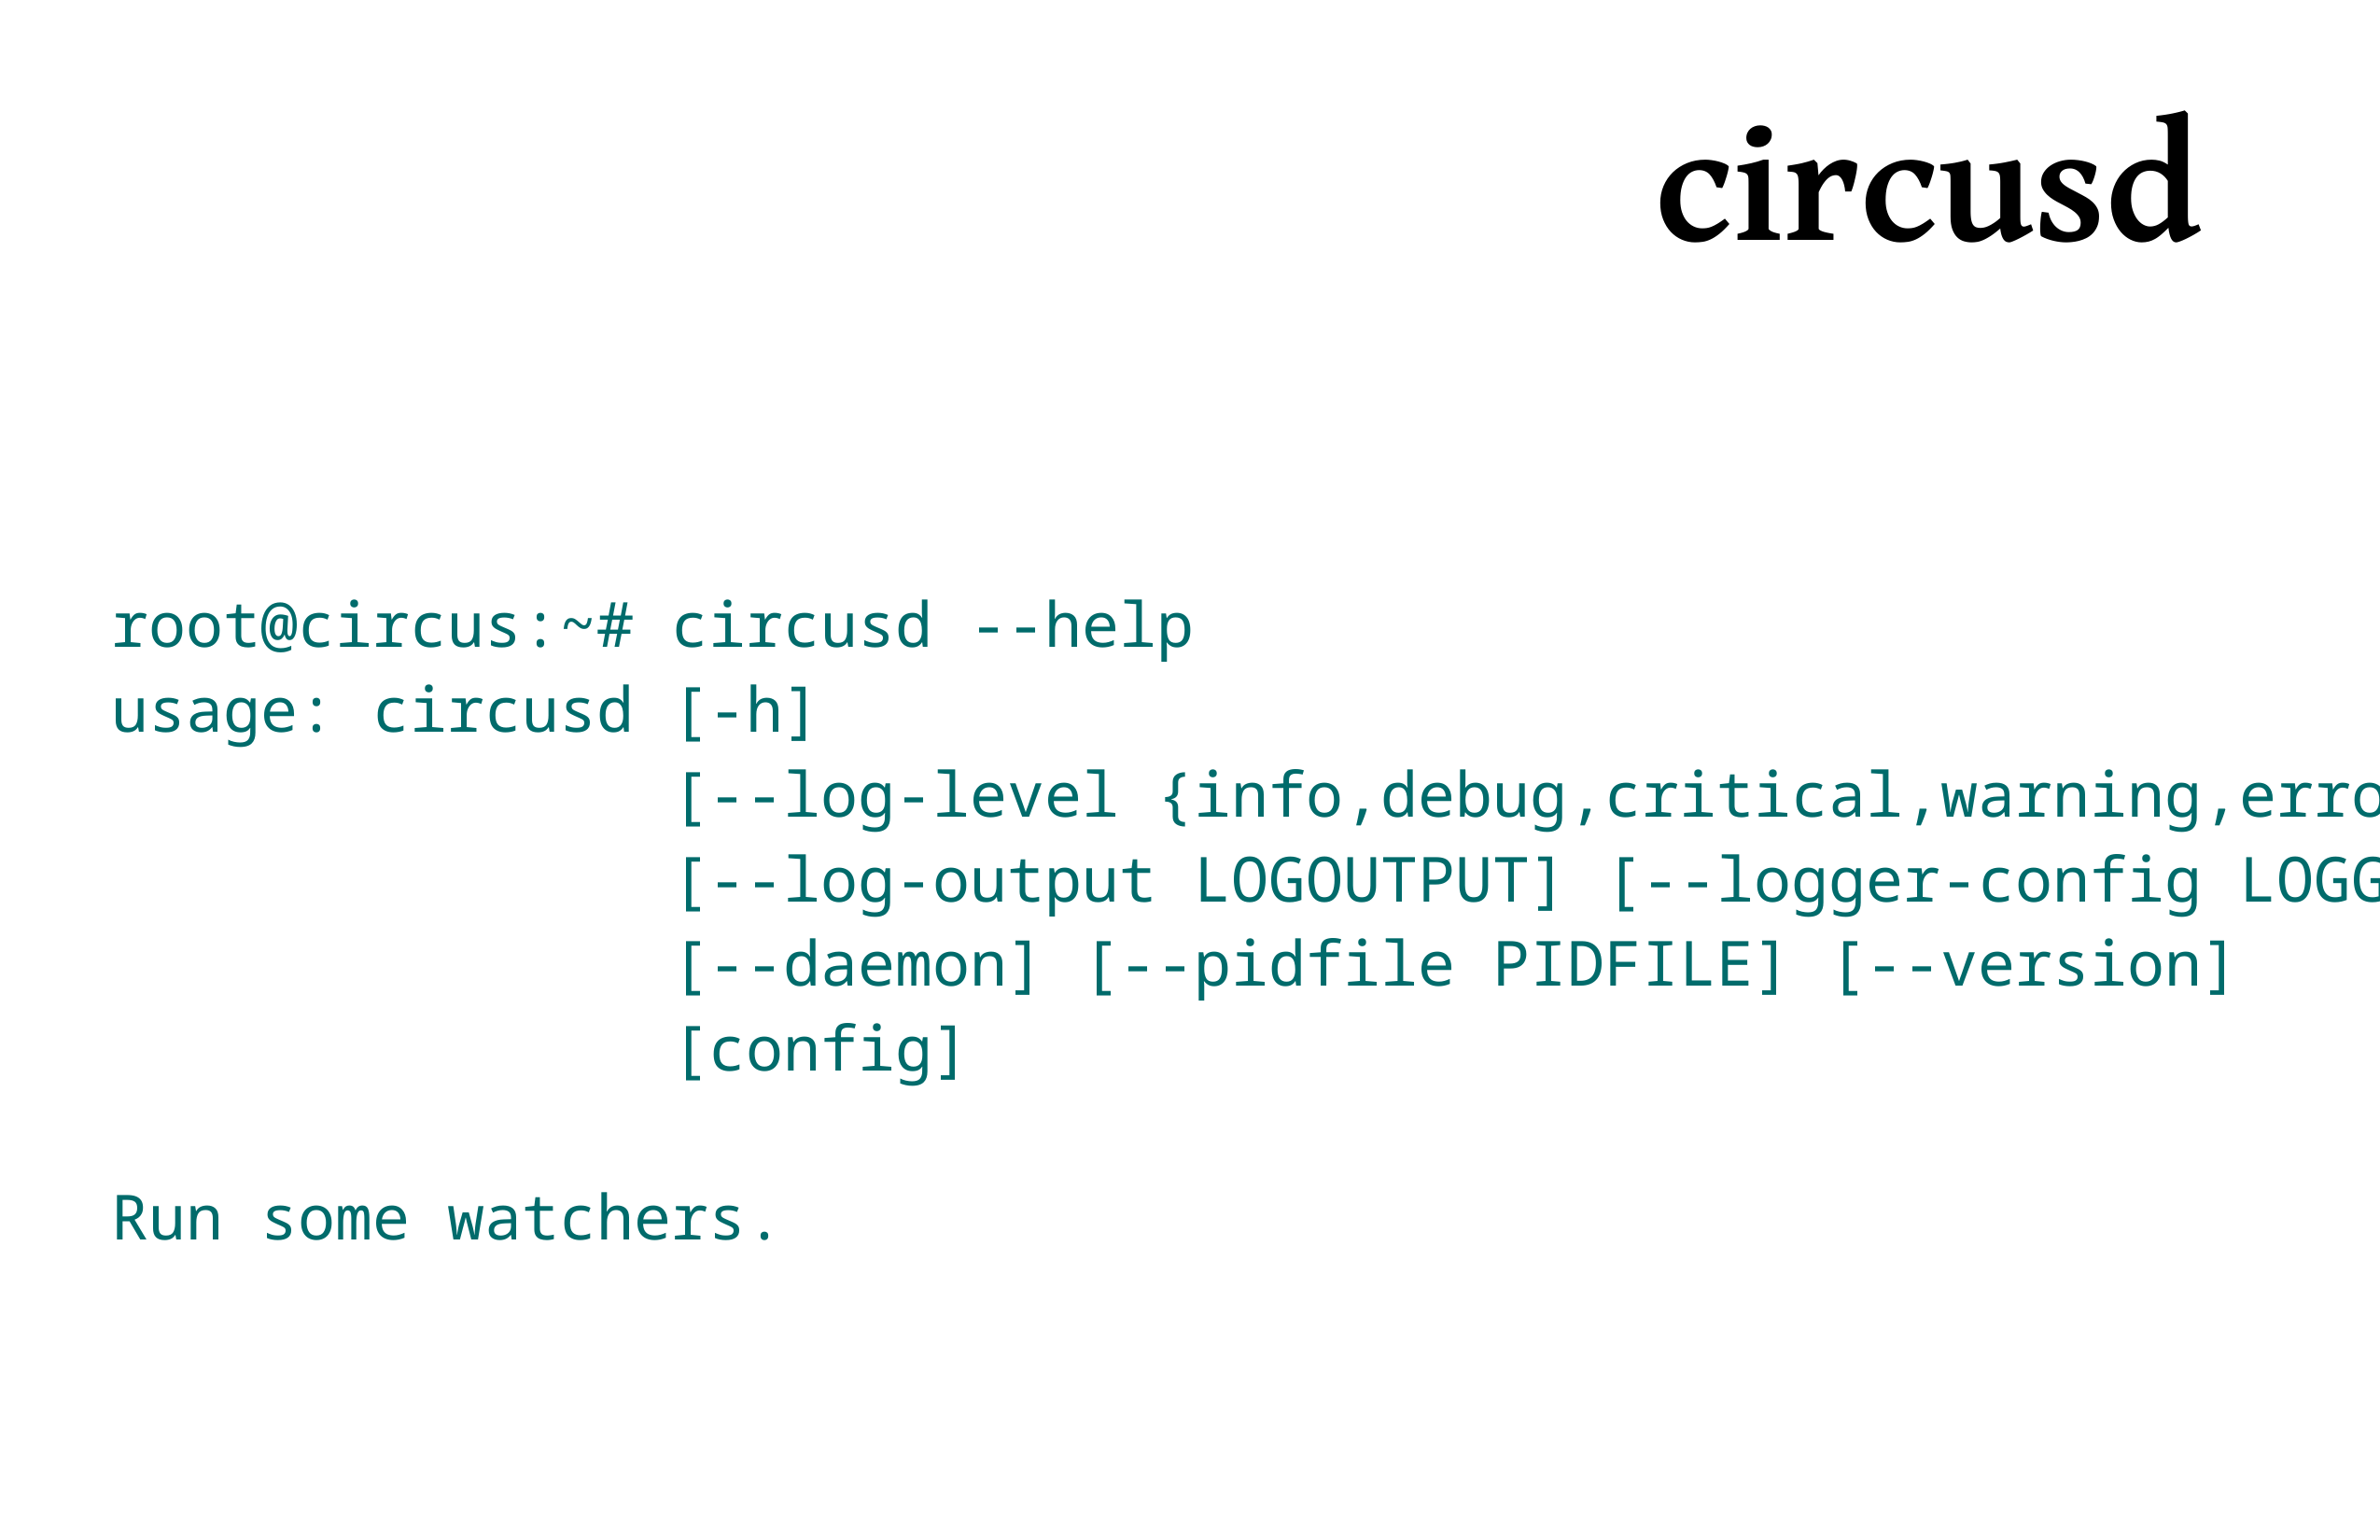

circusd
root@circus:~# circusd --help
usage: circusd [-h]
 [--log-level {info,debug,critical,warning,error}]
 [--log-output LOGOUTPUT] [--logger-config LOGGERCONFIG]
 [--daemon] [--pidfile PIDFILE] [--version]
 [config]
Run some watchers.